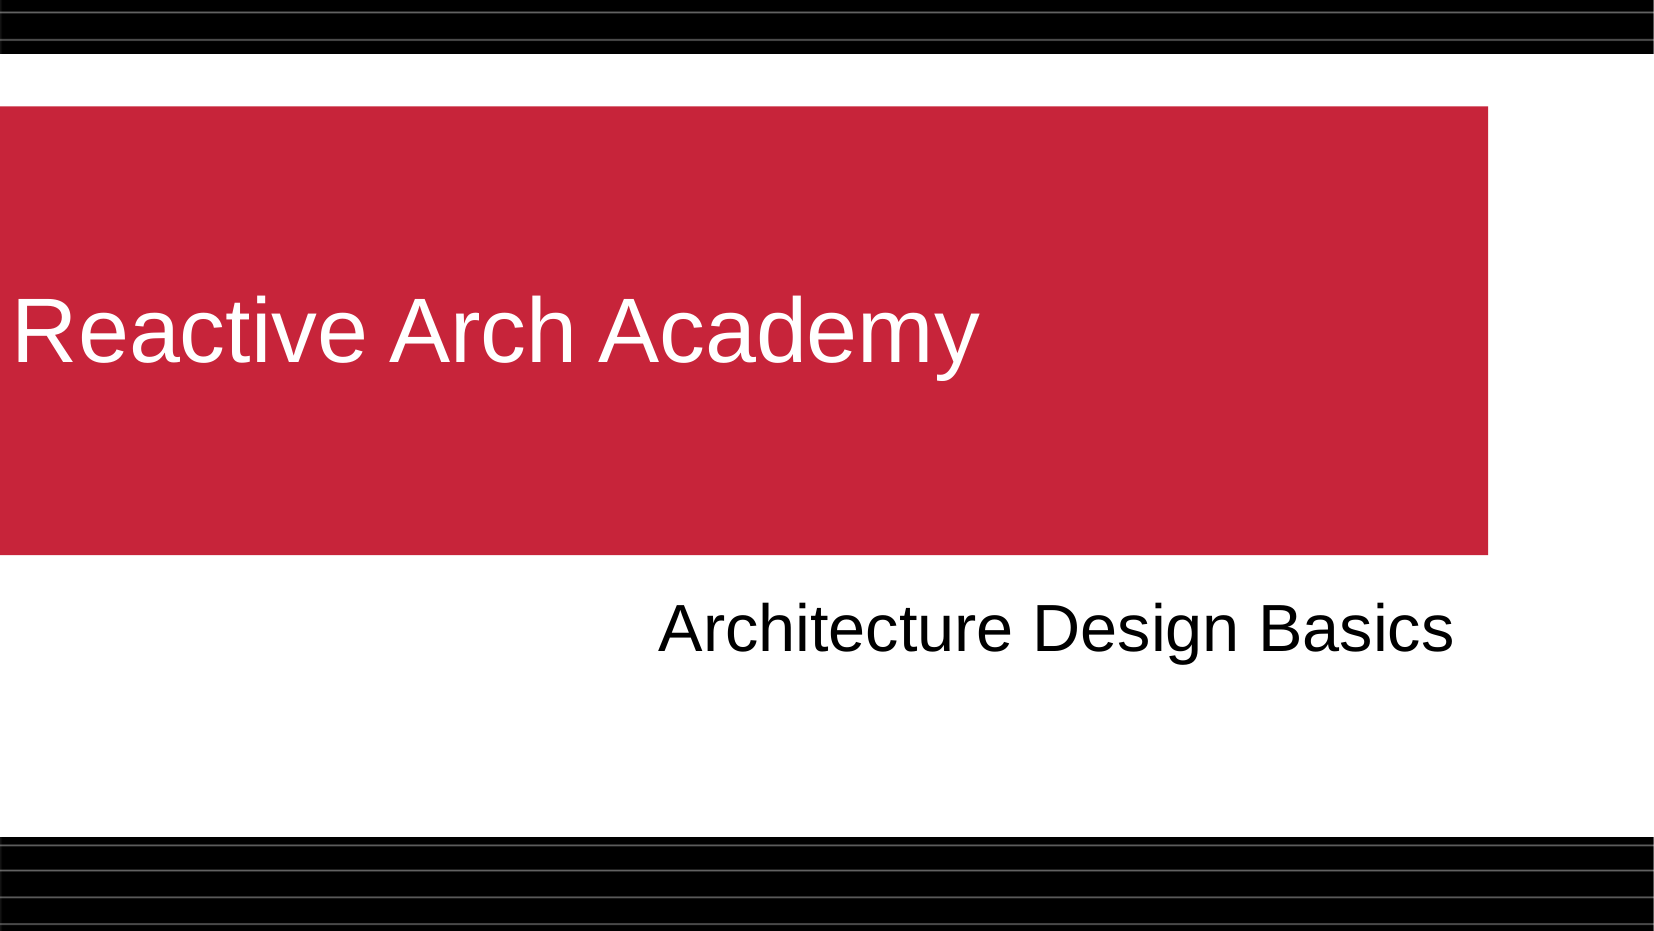

# Reactive Arch Academy
Architecture Design Basics